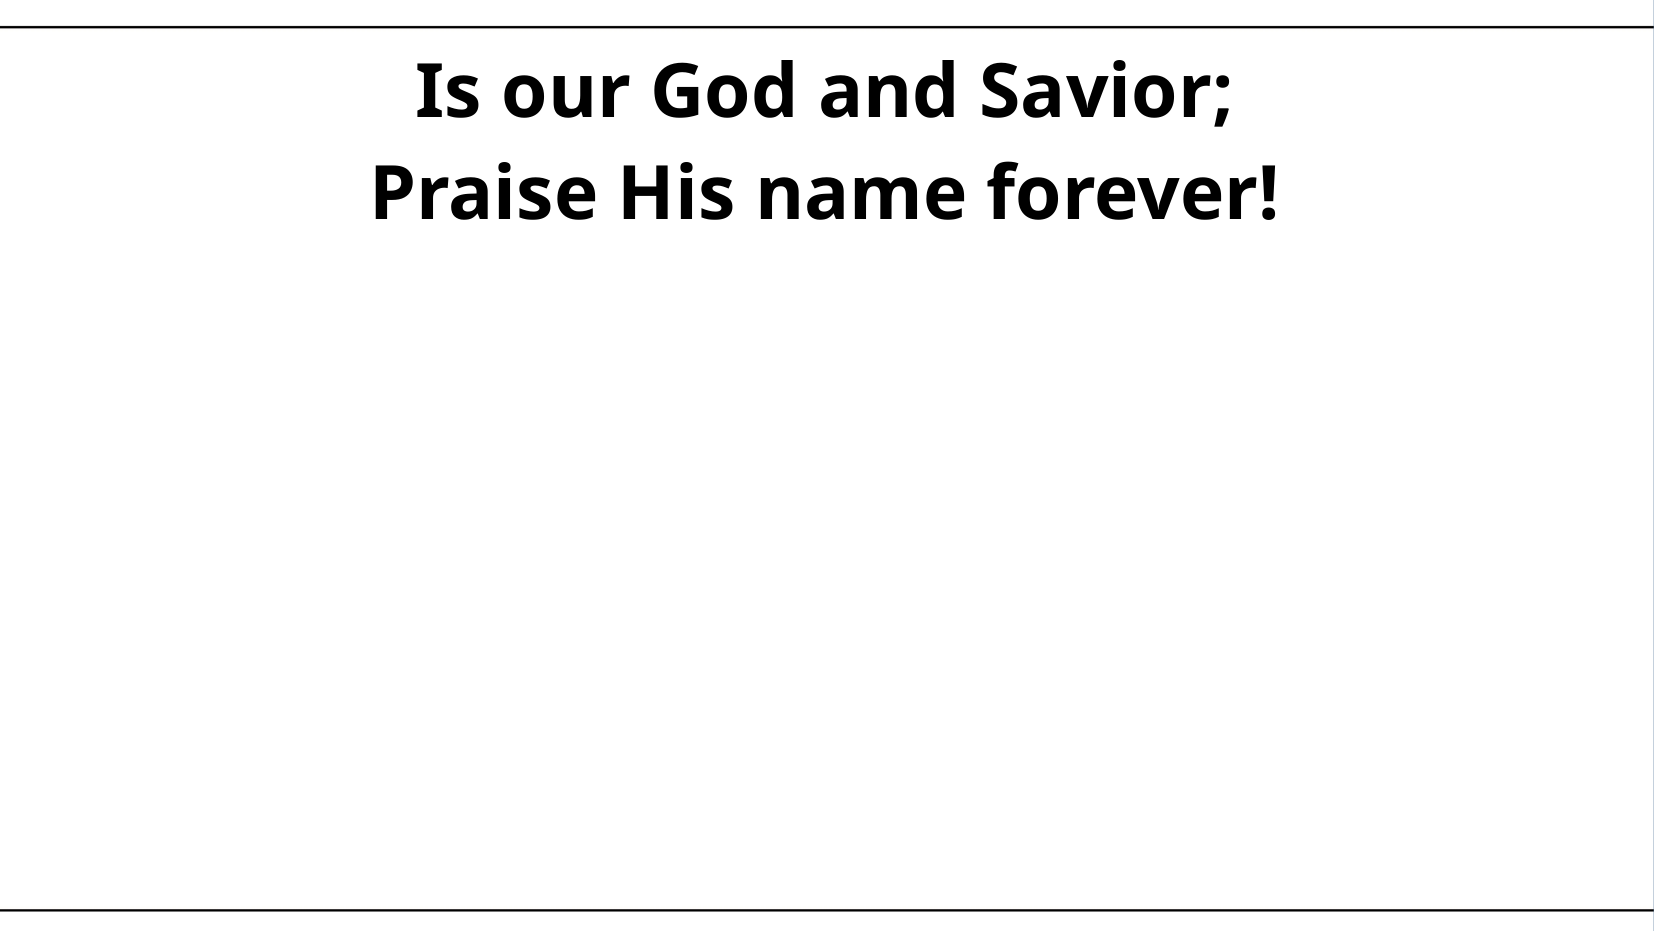

Is our God and Savior;
Praise His name forever!